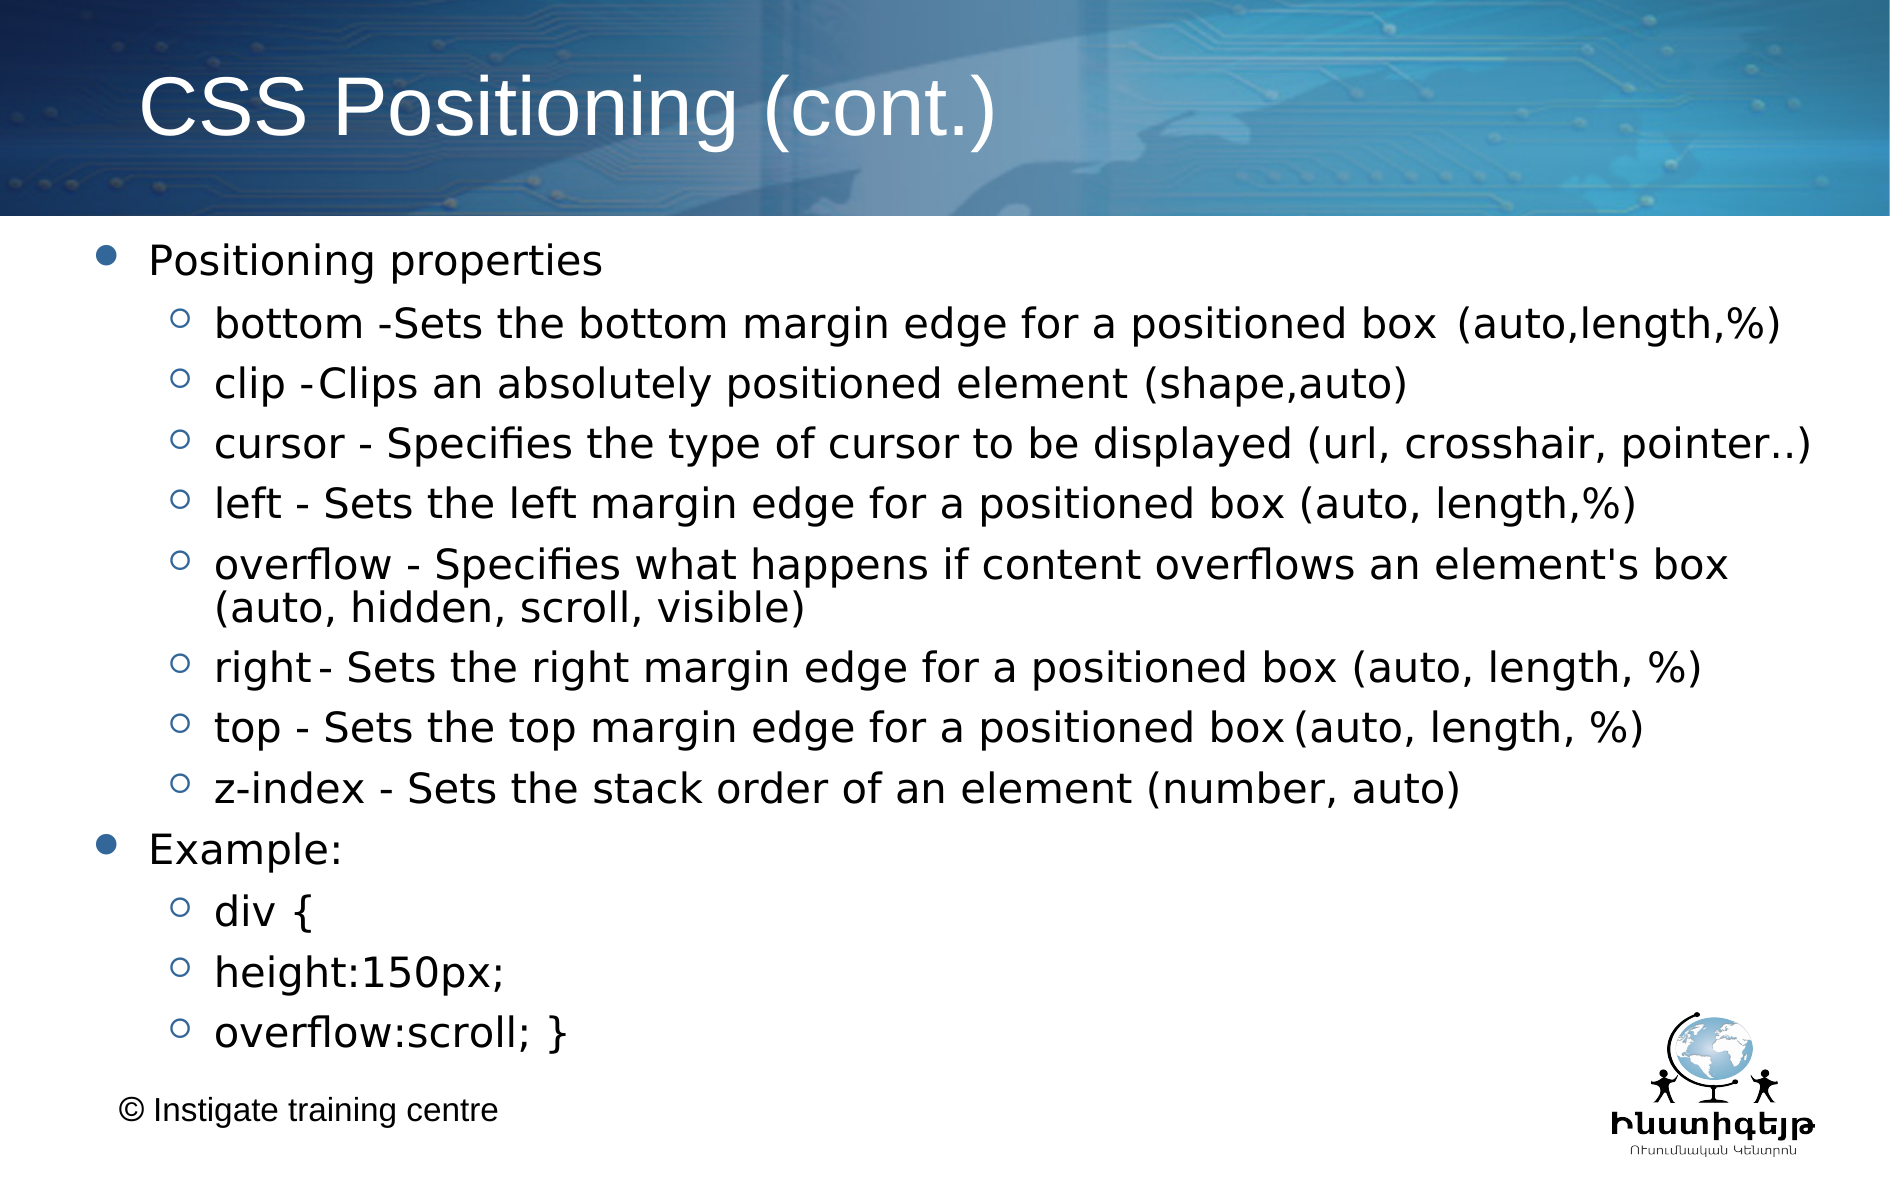

CSS Positioning (cont.)
# Positioning properties
bottom -	Sets the bottom margin edge for a positioned box	 (auto,length,%)
clip -	Clips an absolutely positioned element	(shape,auto)
cursor - Specifies the type of cursor to be displayed (url, crosshair, pointer..)
left - Sets the left margin edge for a positioned box (auto, length,%)
overflow - Specifies what happens if content overflows an element's box (auto, hidden, scroll, visible)
right	- Sets the right margin edge for a positioned box (auto, length, %)
top - Sets the top margin edge for a positioned box	(auto, length, %)
z-index - Sets the stack order of an element (number, auto)
Example:
div {
height:150px;
overflow:scroll; }